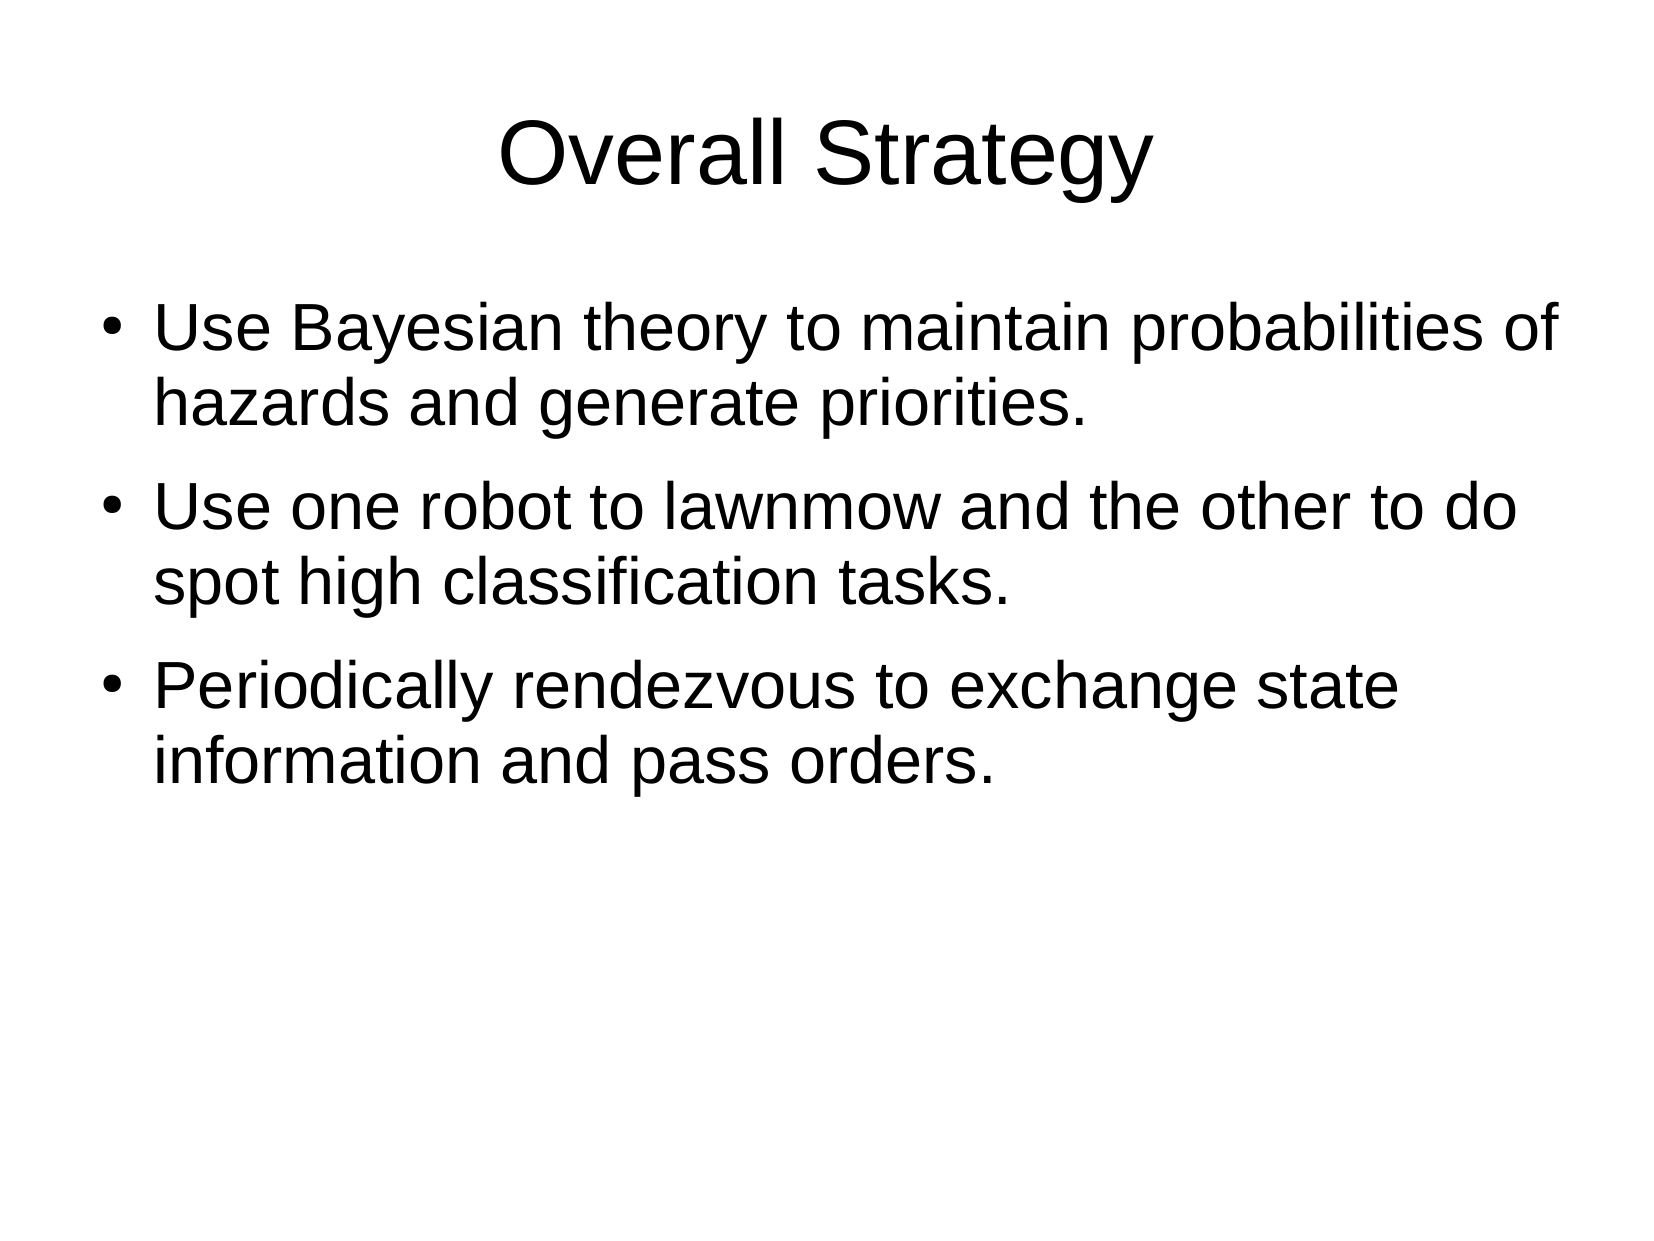

# Overall Strategy
Use Bayesian theory to maintain probabilities of hazards and generate priorities.
Use one robot to lawnmow and the other to do spot high classification tasks.
Periodically rendezvous to exchange state information and pass orders.